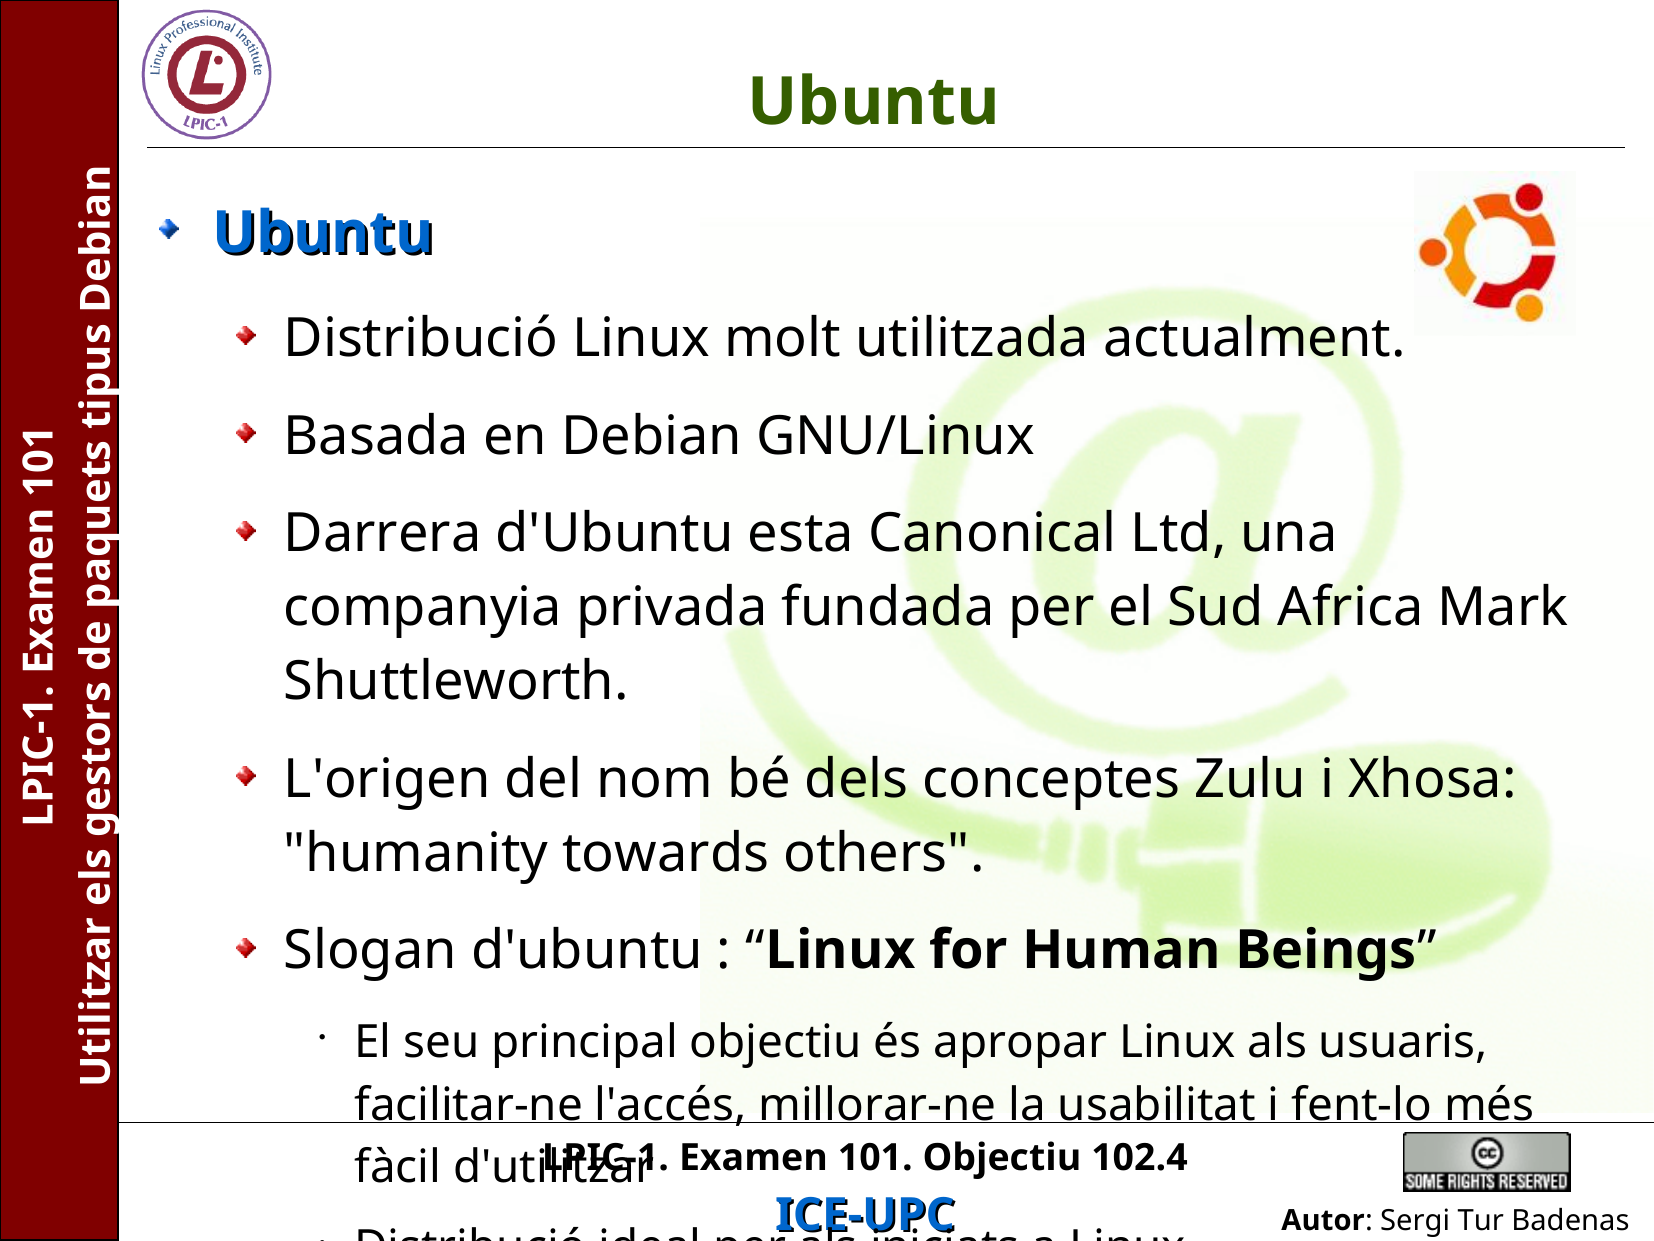

# Ubuntu
Ubuntu
Distribució Linux molt utilitzada actualment.
Basada en Debian GNU/Linux
Darrera d'Ubuntu esta Canonical Ltd, una companyia privada fundada per el Sud Africa Mark Shuttleworth.
L'origen del nom bé dels conceptes Zulu i Xhosa: "humanity towards others".
Slogan d'ubuntu : “Linux for Human Beings”
El seu principal objectiu és apropar Linux als usuaris, facilitar-ne l'accés, millorar-ne la usabilitat i fent-lo més fàcil d'utilitzar
Distribució ideal per als iniciats a Linux